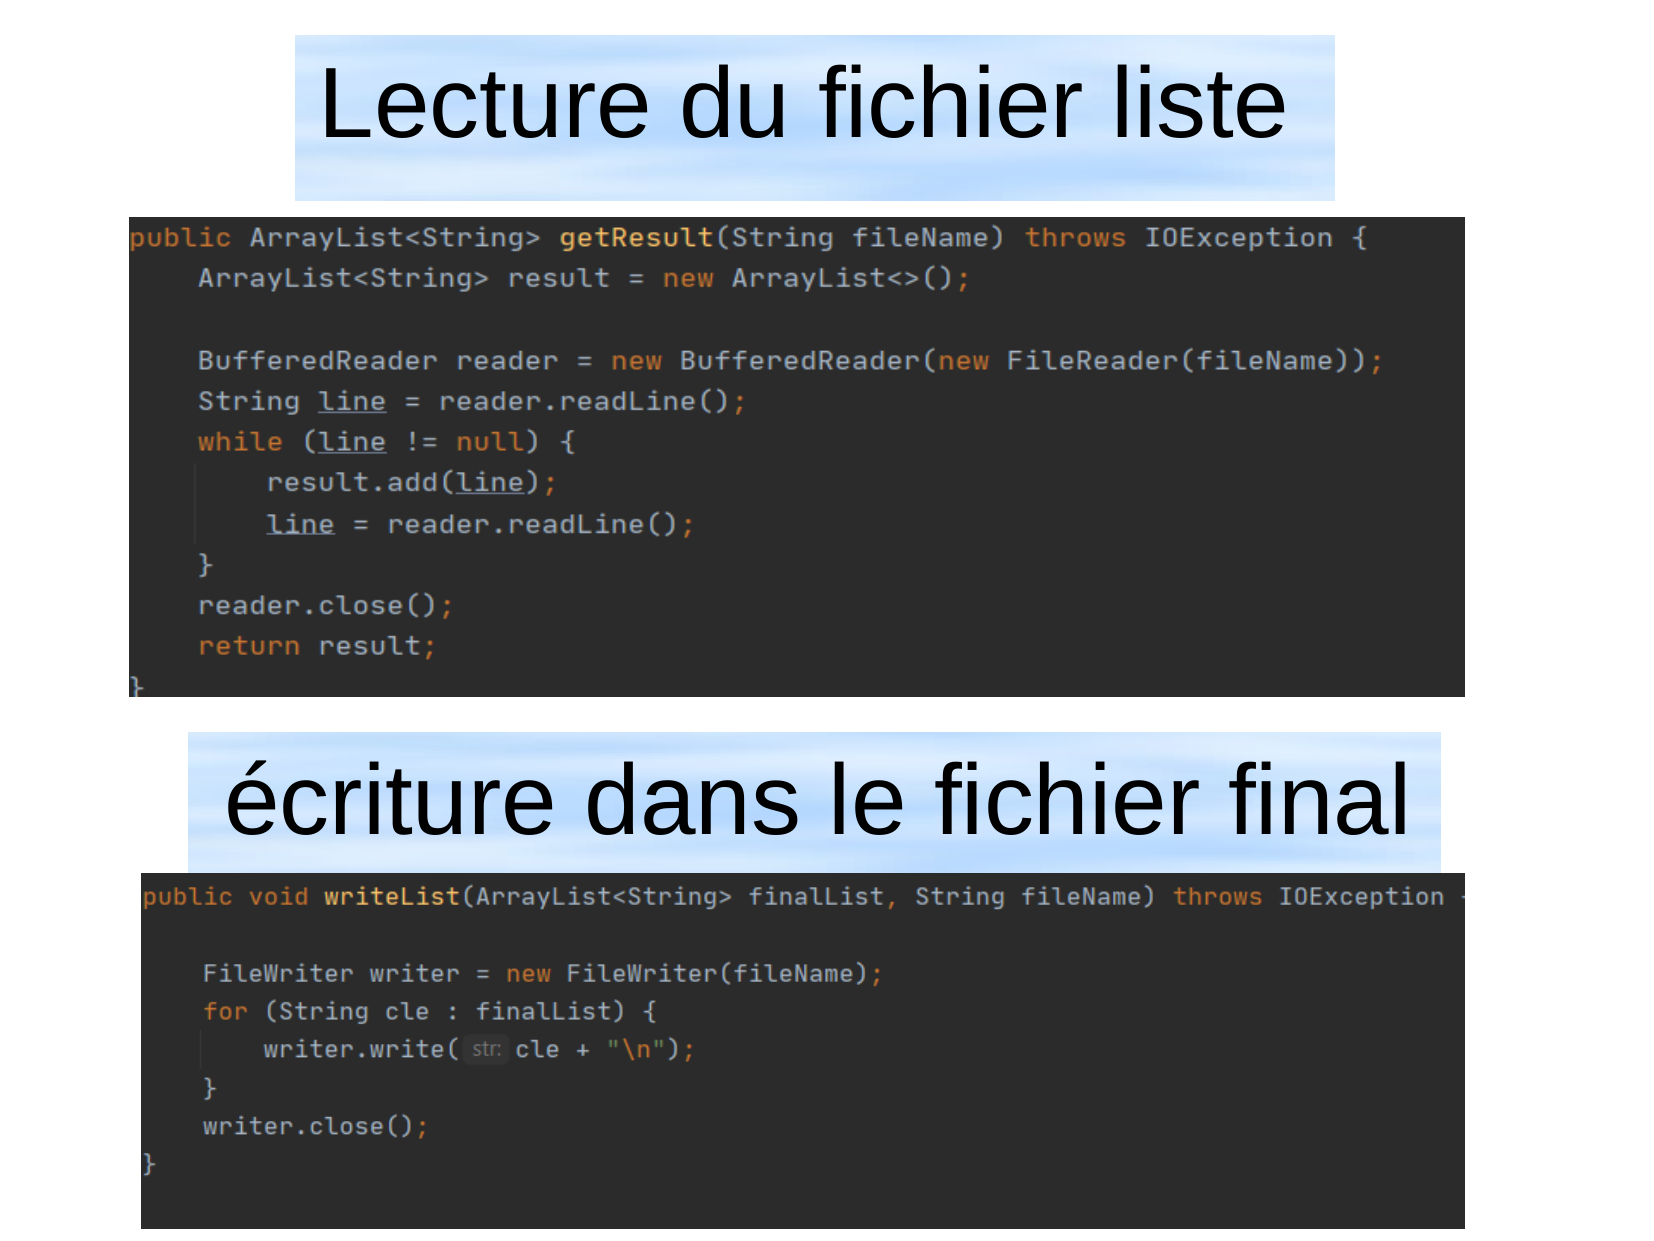

# Lecture du fichier liste
écriture dans le fichier final